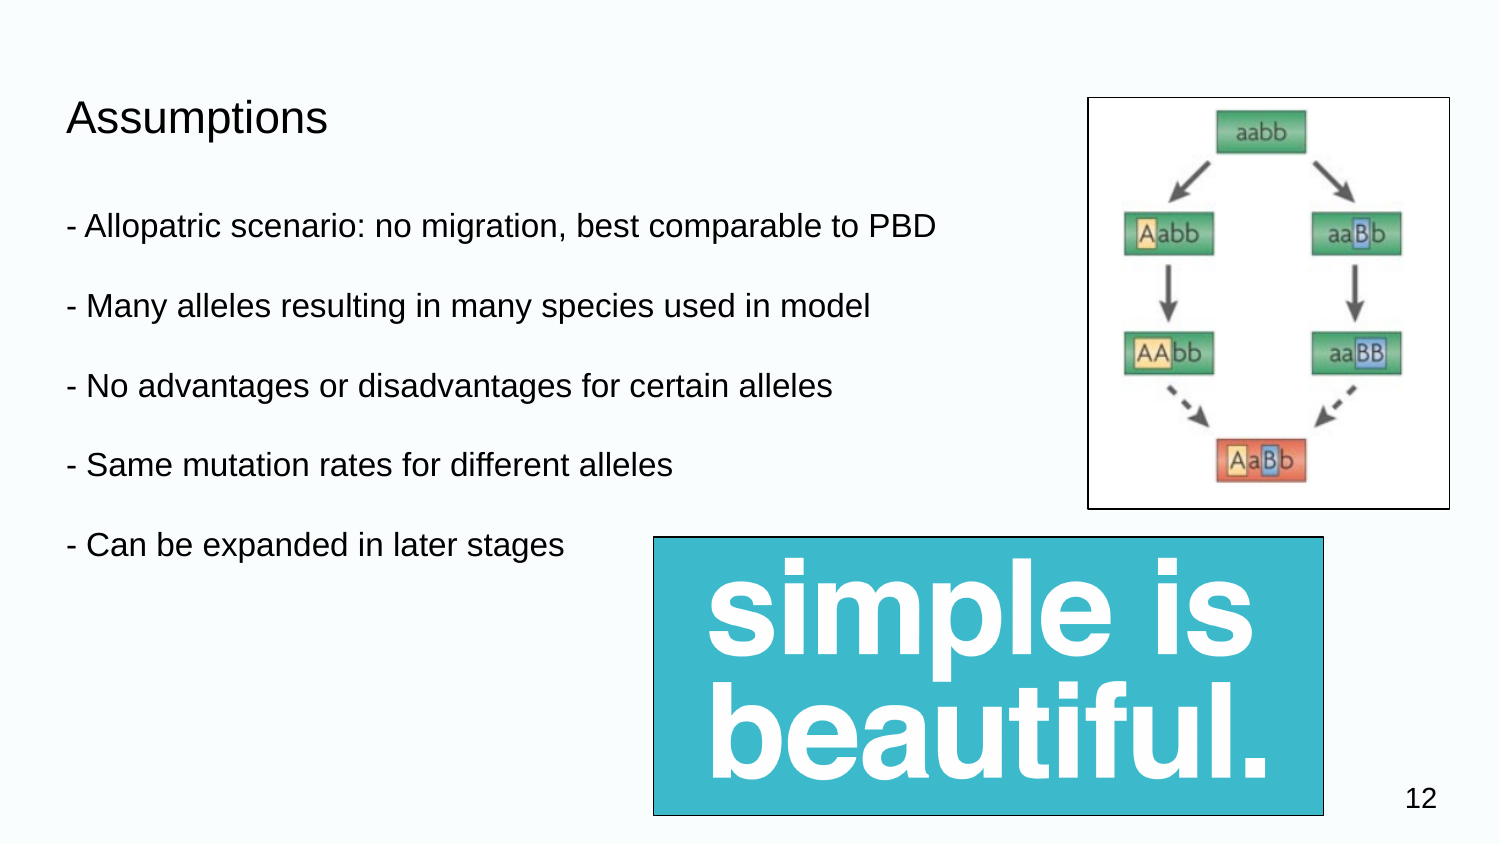

# Assumptions
- Allopatric scenario: no migration, best comparable to PBD
- Many alleles resulting in many species used in model
- No advantages or disadvantages for certain alleles
- Same mutation rates for different alleles
- Can be expanded in later stages